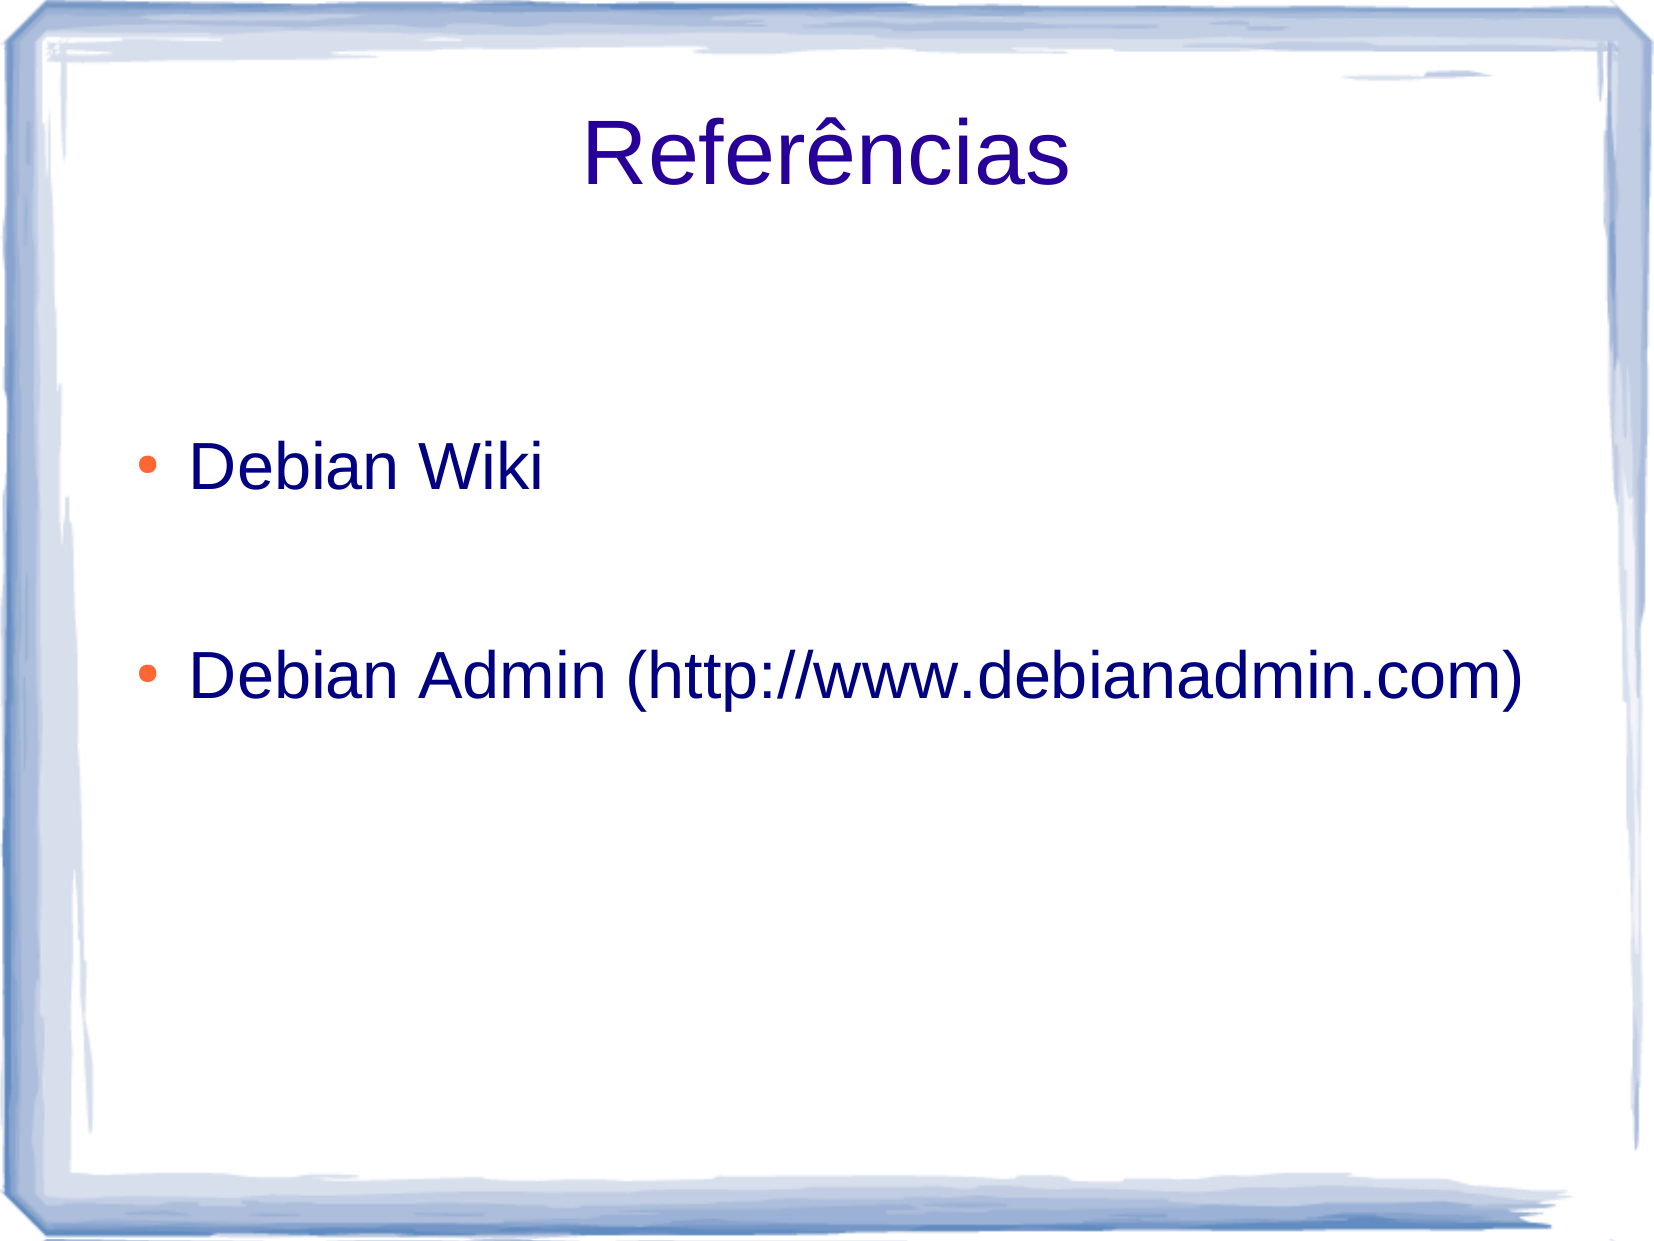

# Referências
Debian Wiki
Debian Admin (http://www.debianadmin.com)